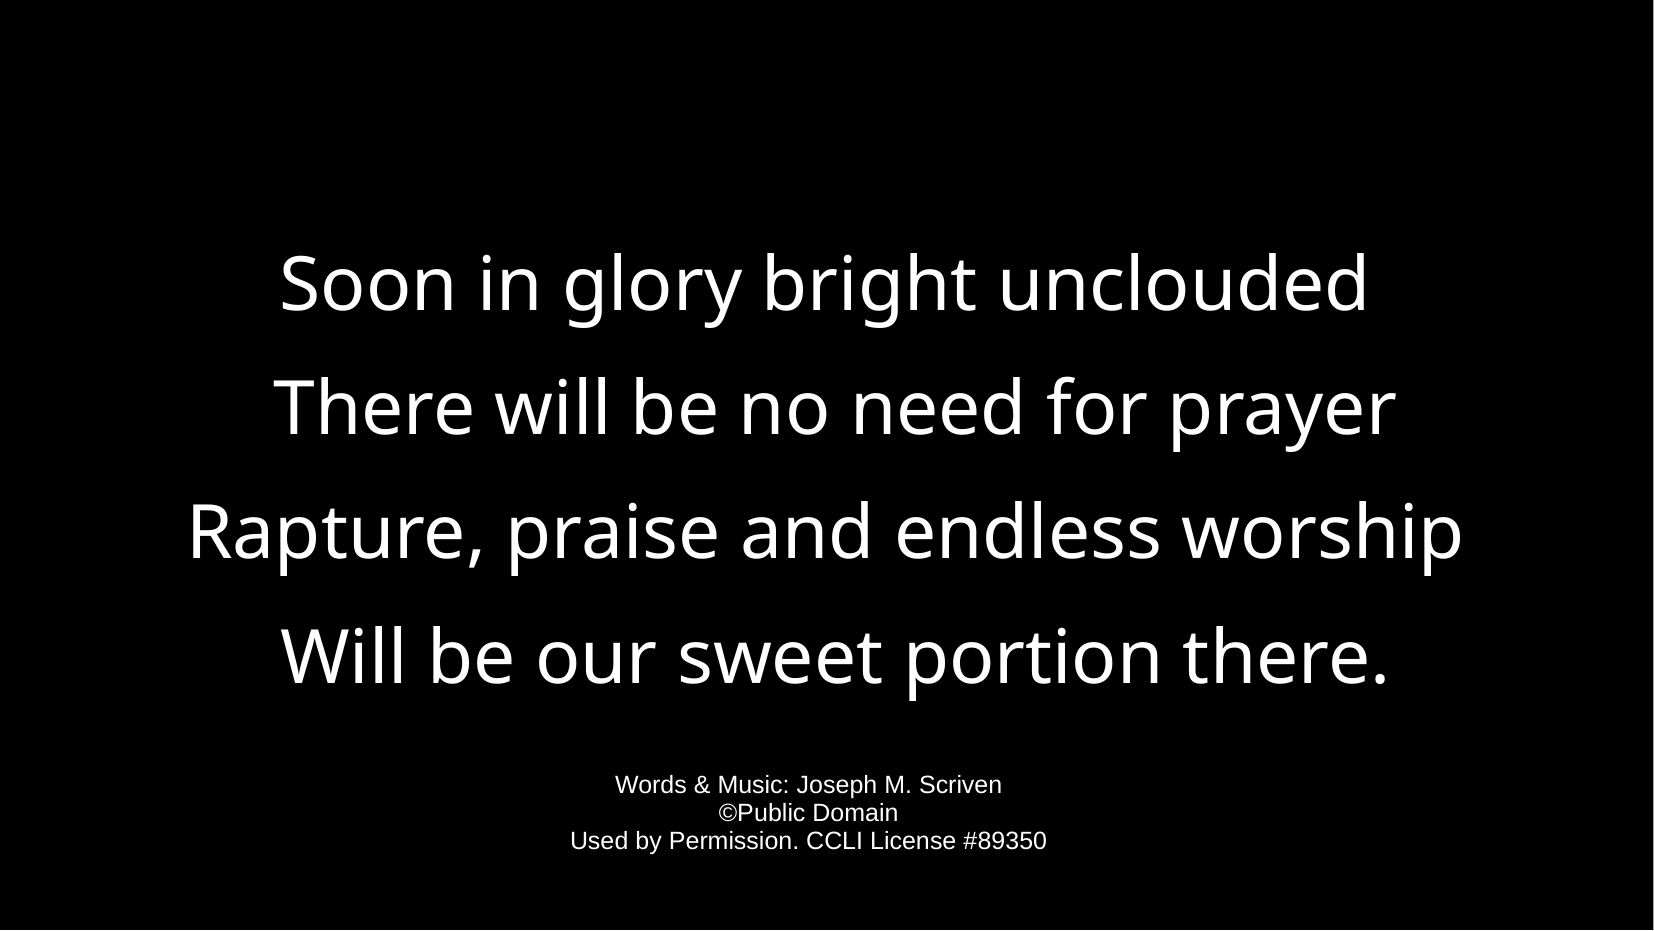

#
Soon in glory bright unclouded
There will be no need for prayer
Rapture, praise and endless worship
Will be our sweet portion there.
Words & Music: Joseph M. Scriven
©Public Domain
Used by Permission. CCLI License #89350